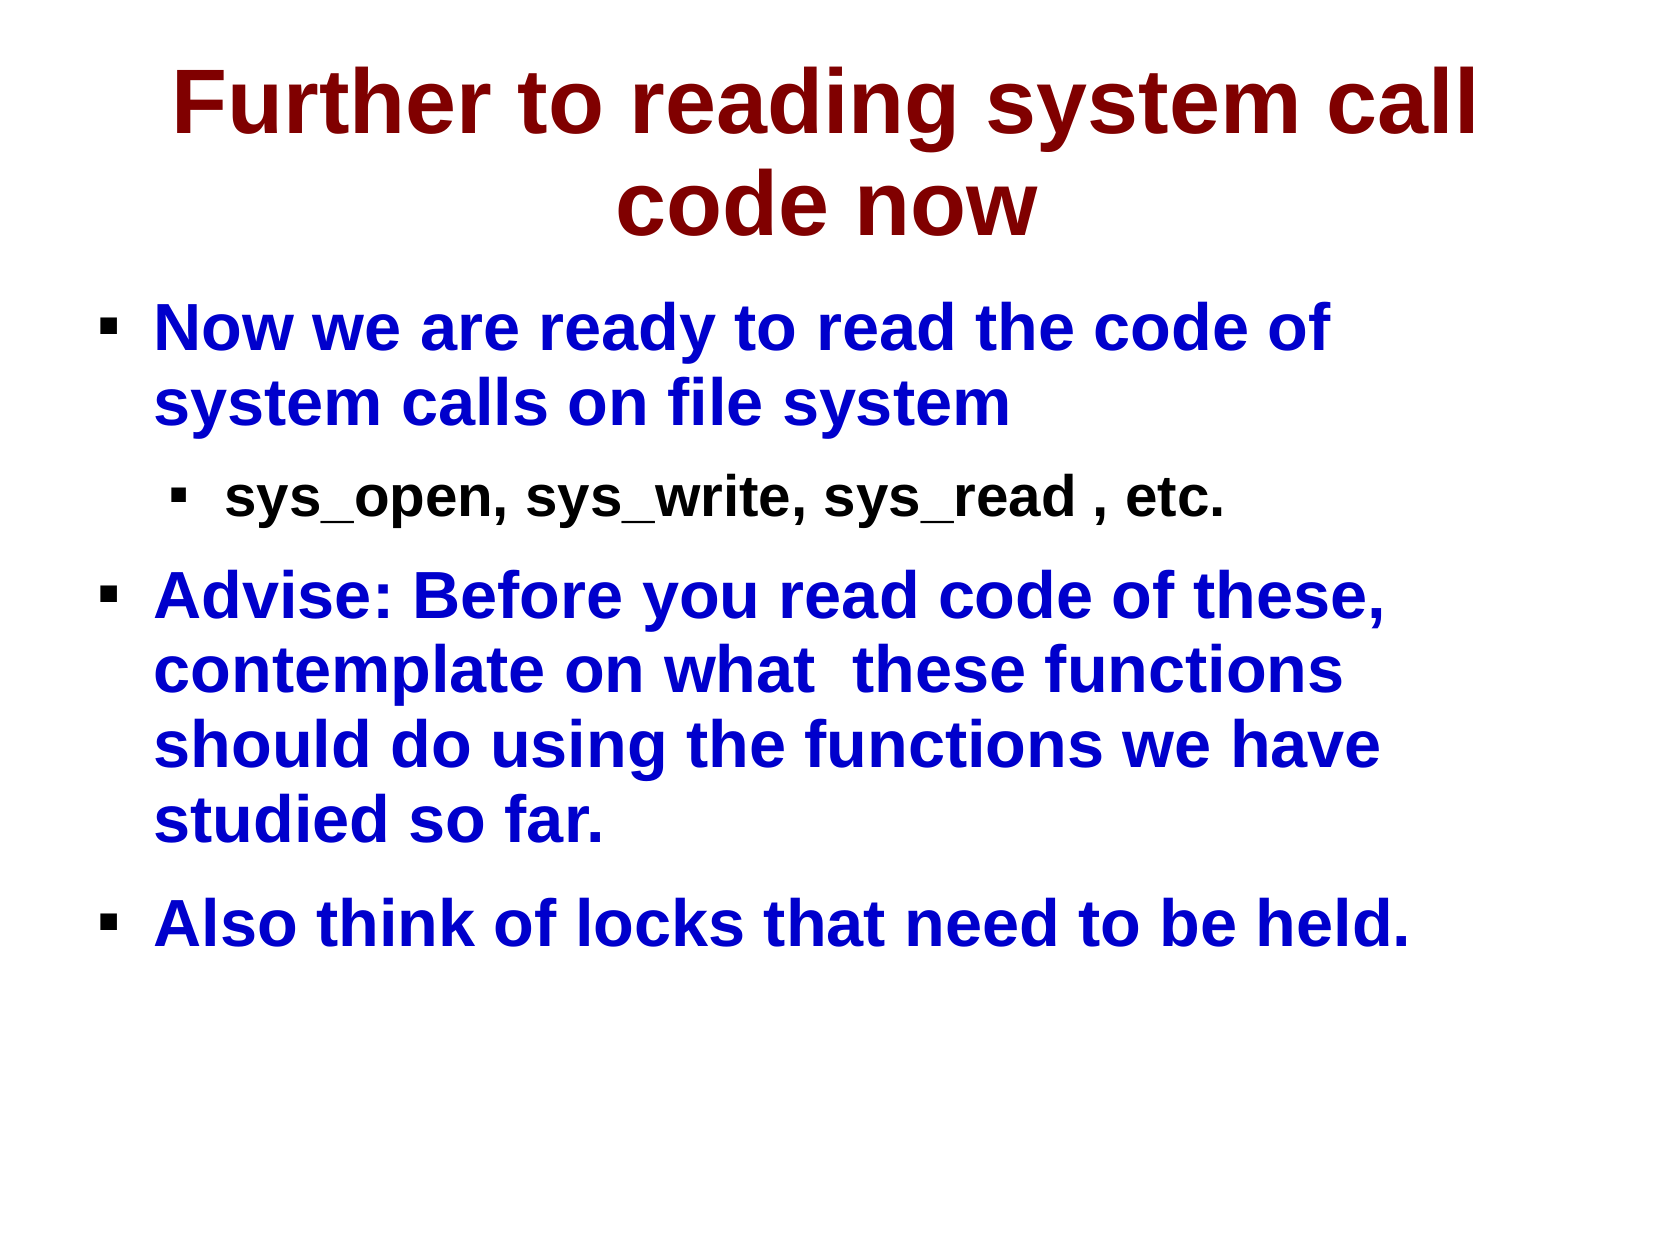

# Further to reading system call code now
Now we are ready to read the code of system calls on file system
sys_open, sys_write, sys_read , etc.
Advise: Before you read code of these, contemplate on what these functions should do using the functions we have studied so far.
Also think of locks that need to be held.